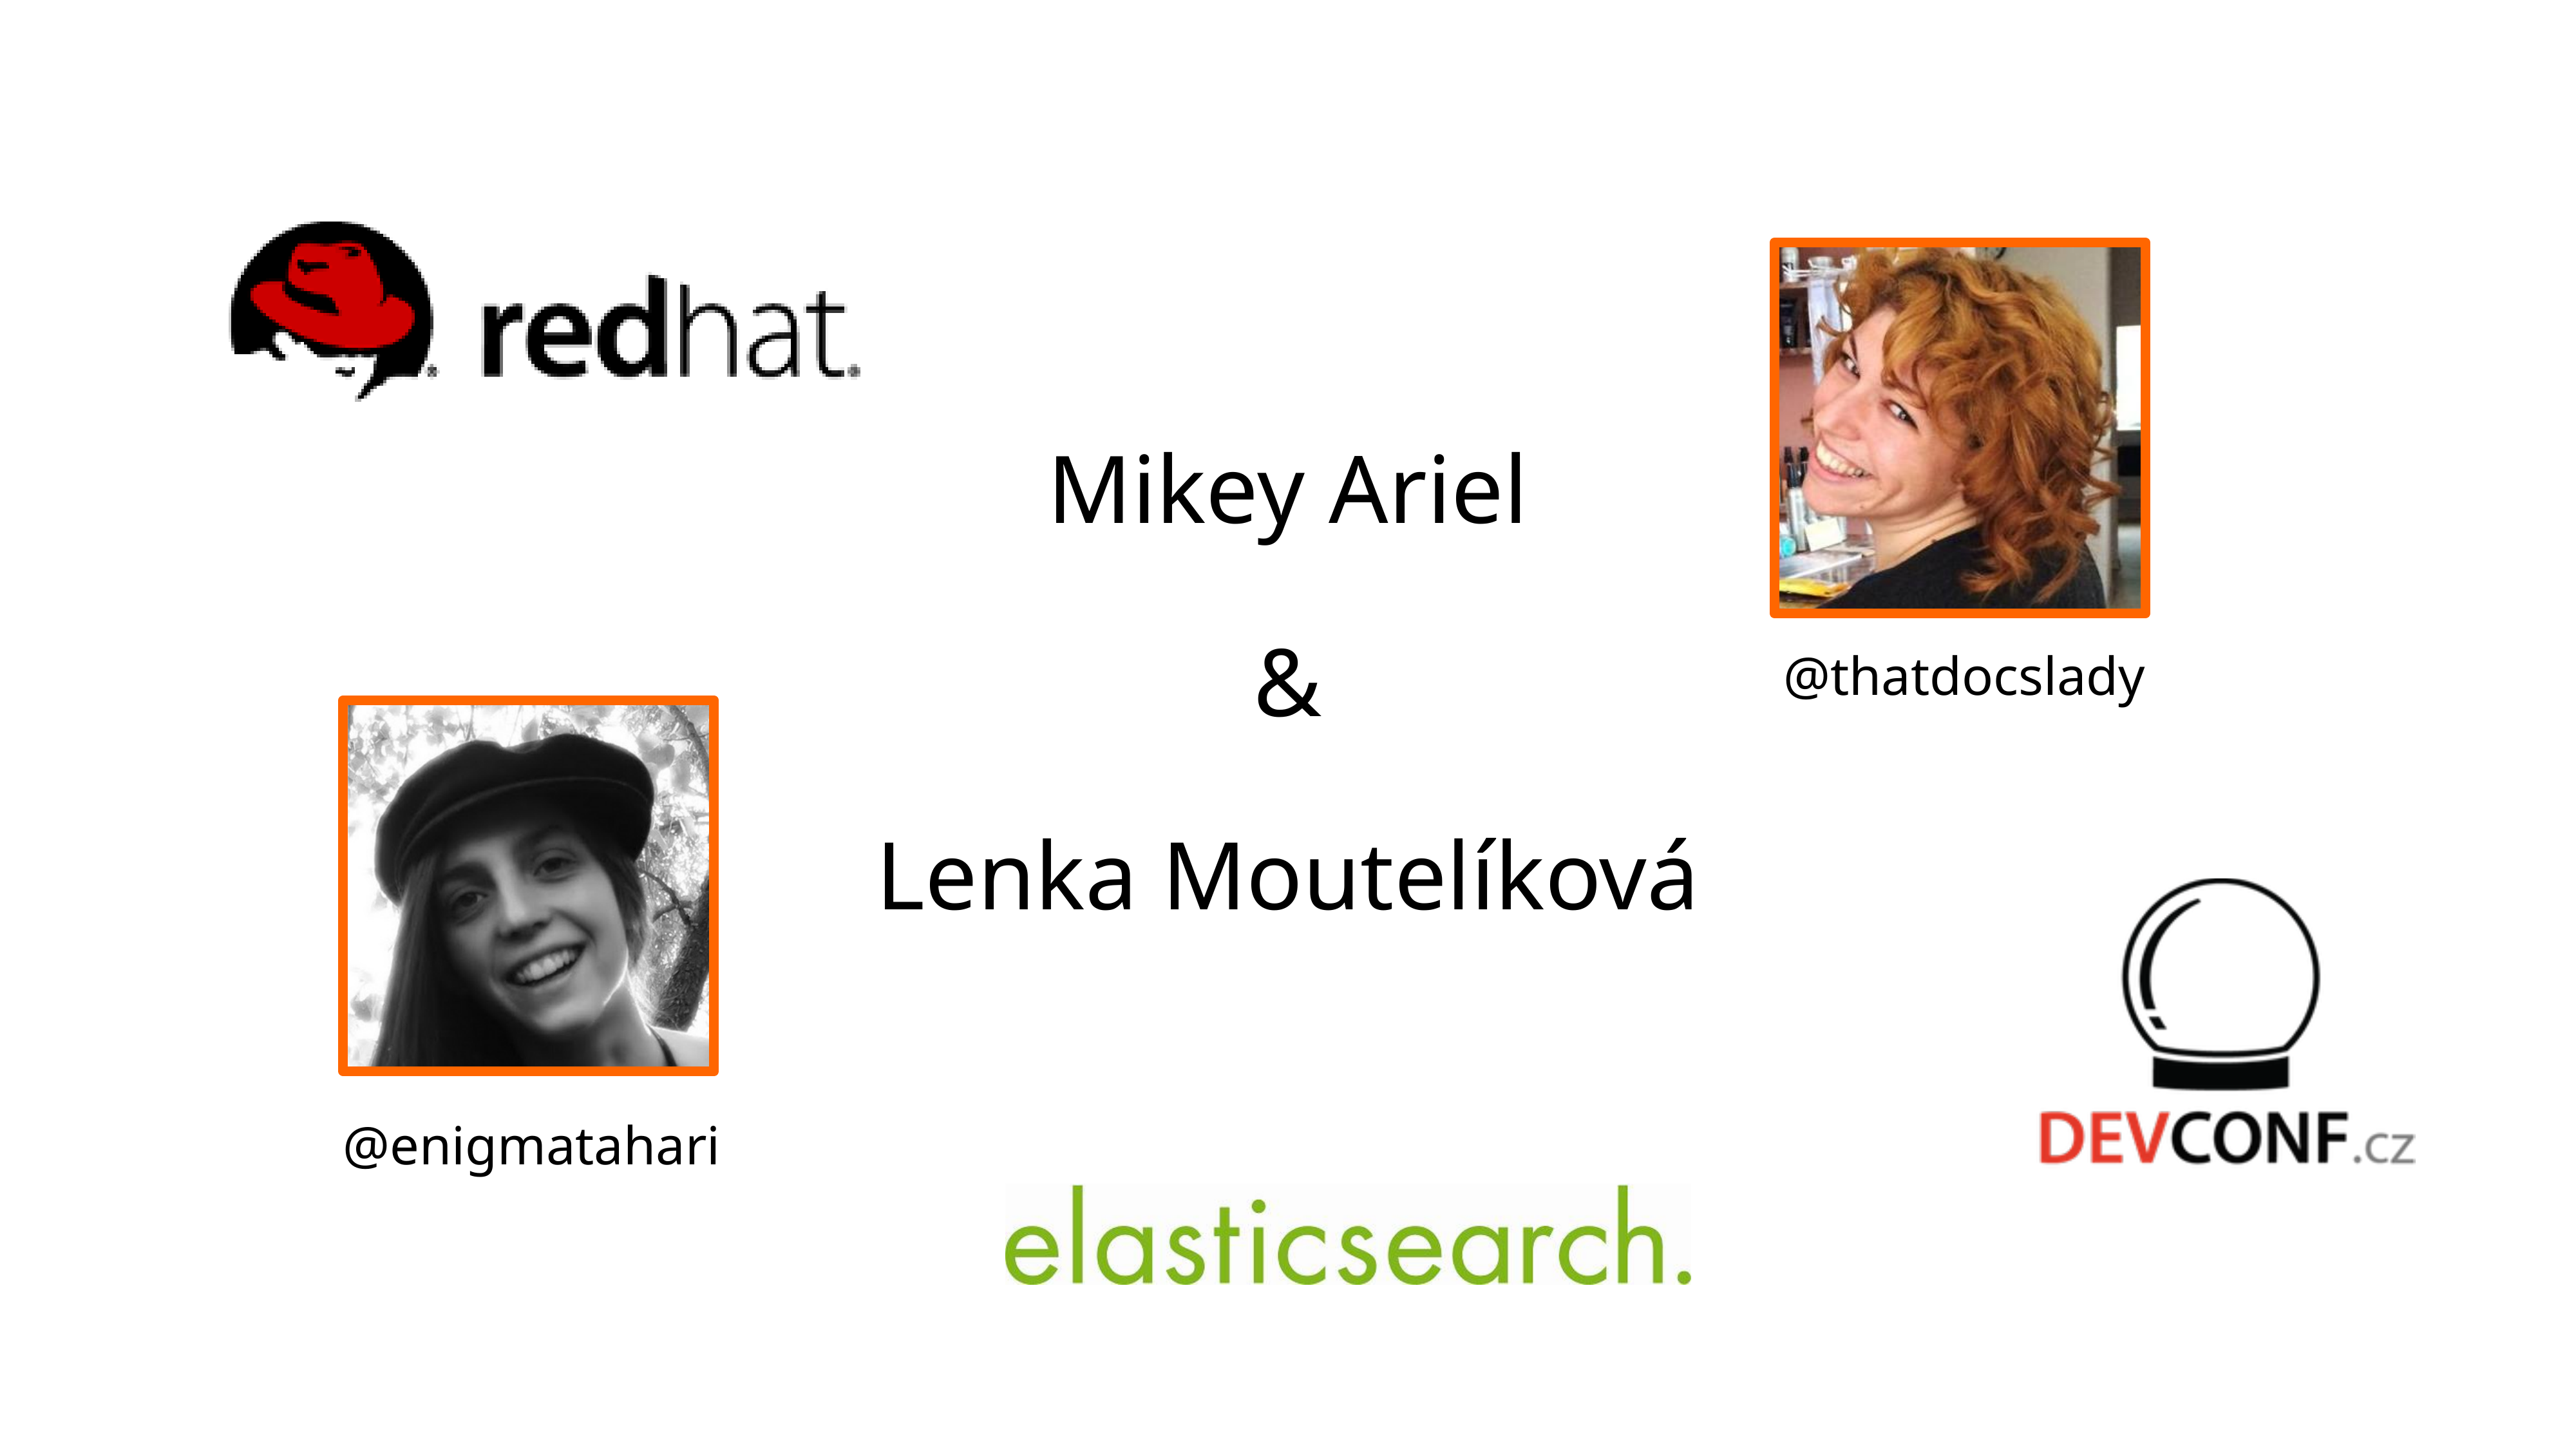

Mikey Ariel
&
Lenka Moutelíková
@thatdocslady
@enigmatahari